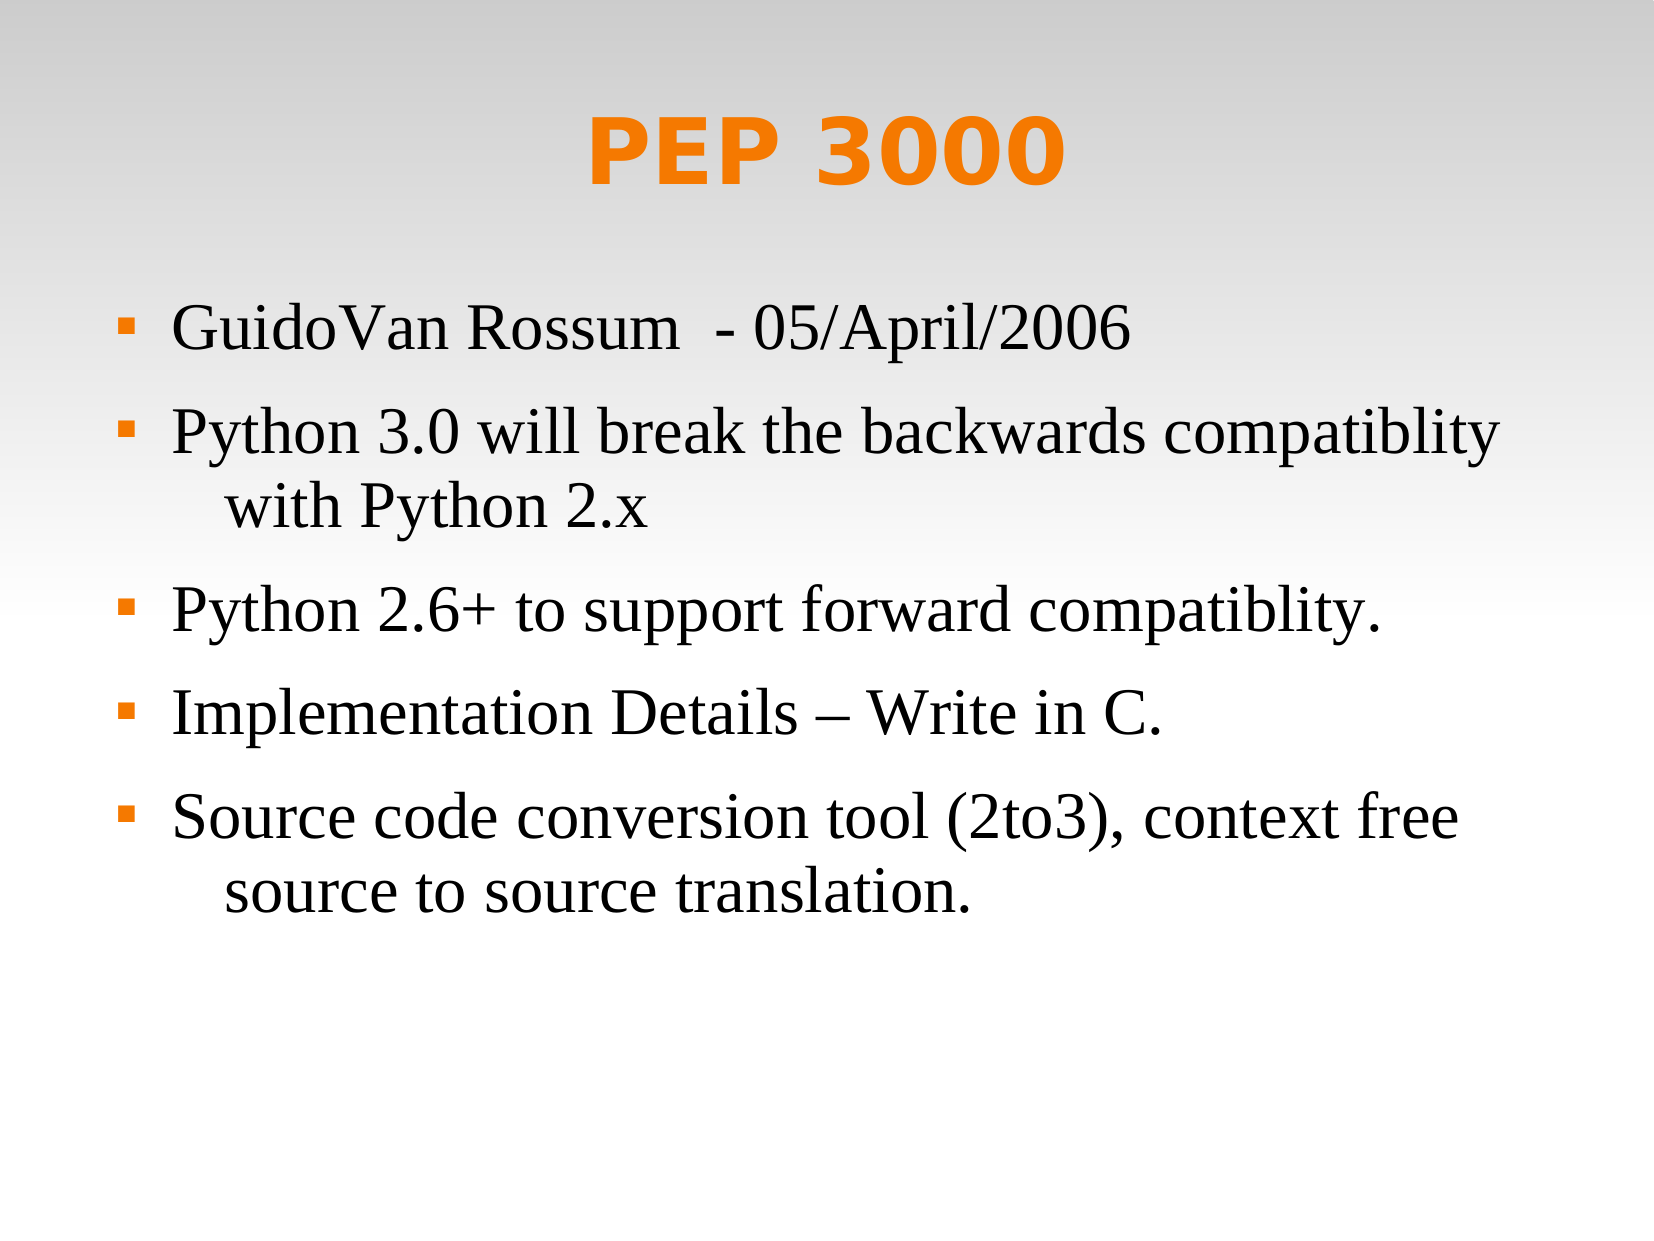

# PEP 3000
GuidoVan Rossum - 05/April/2006
Python 3.0 will break the backwards compatiblity with Python 2.x
Python 2.6+ to support forward compatiblity.
Implementation Details – Write in C.
Source code conversion tool (2to3), context free source to source translation.